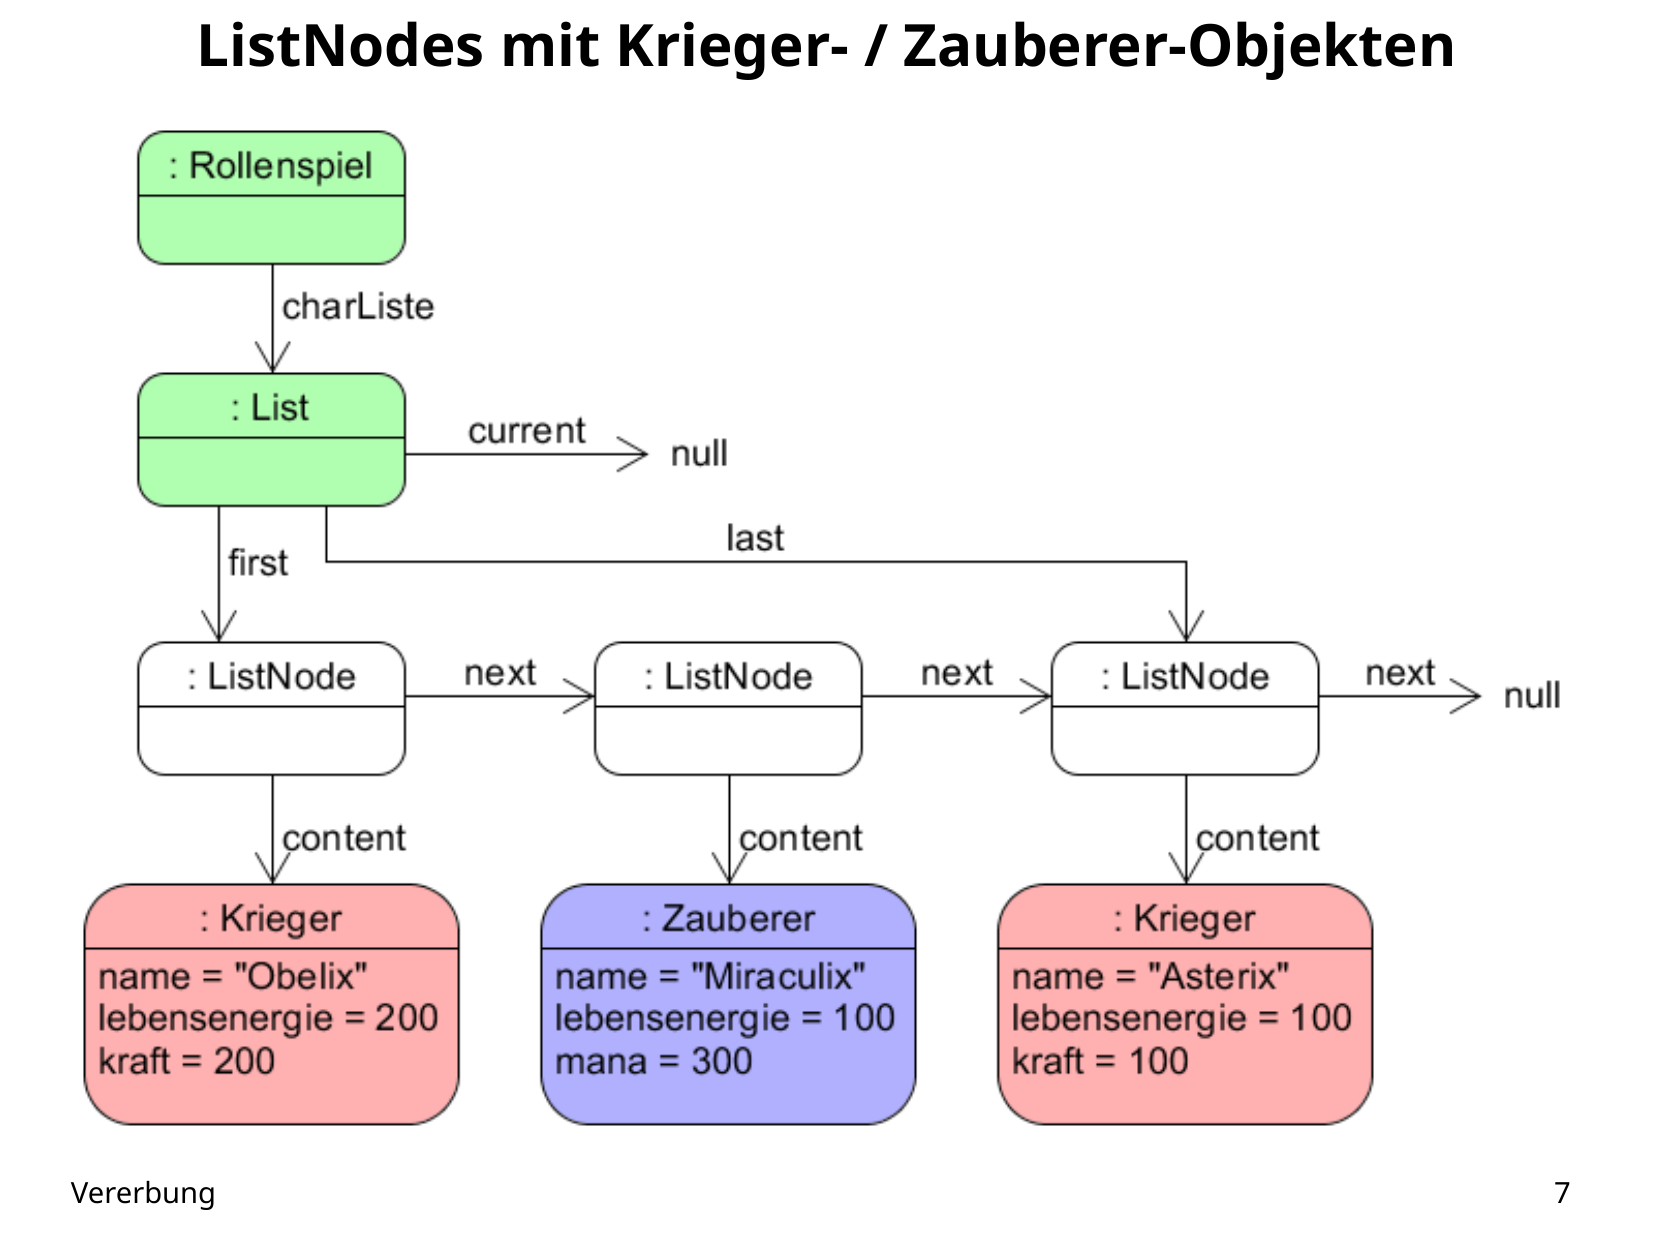

# ListNodes mit Krieger- / Zauberer-Objekten
Vererbung
7